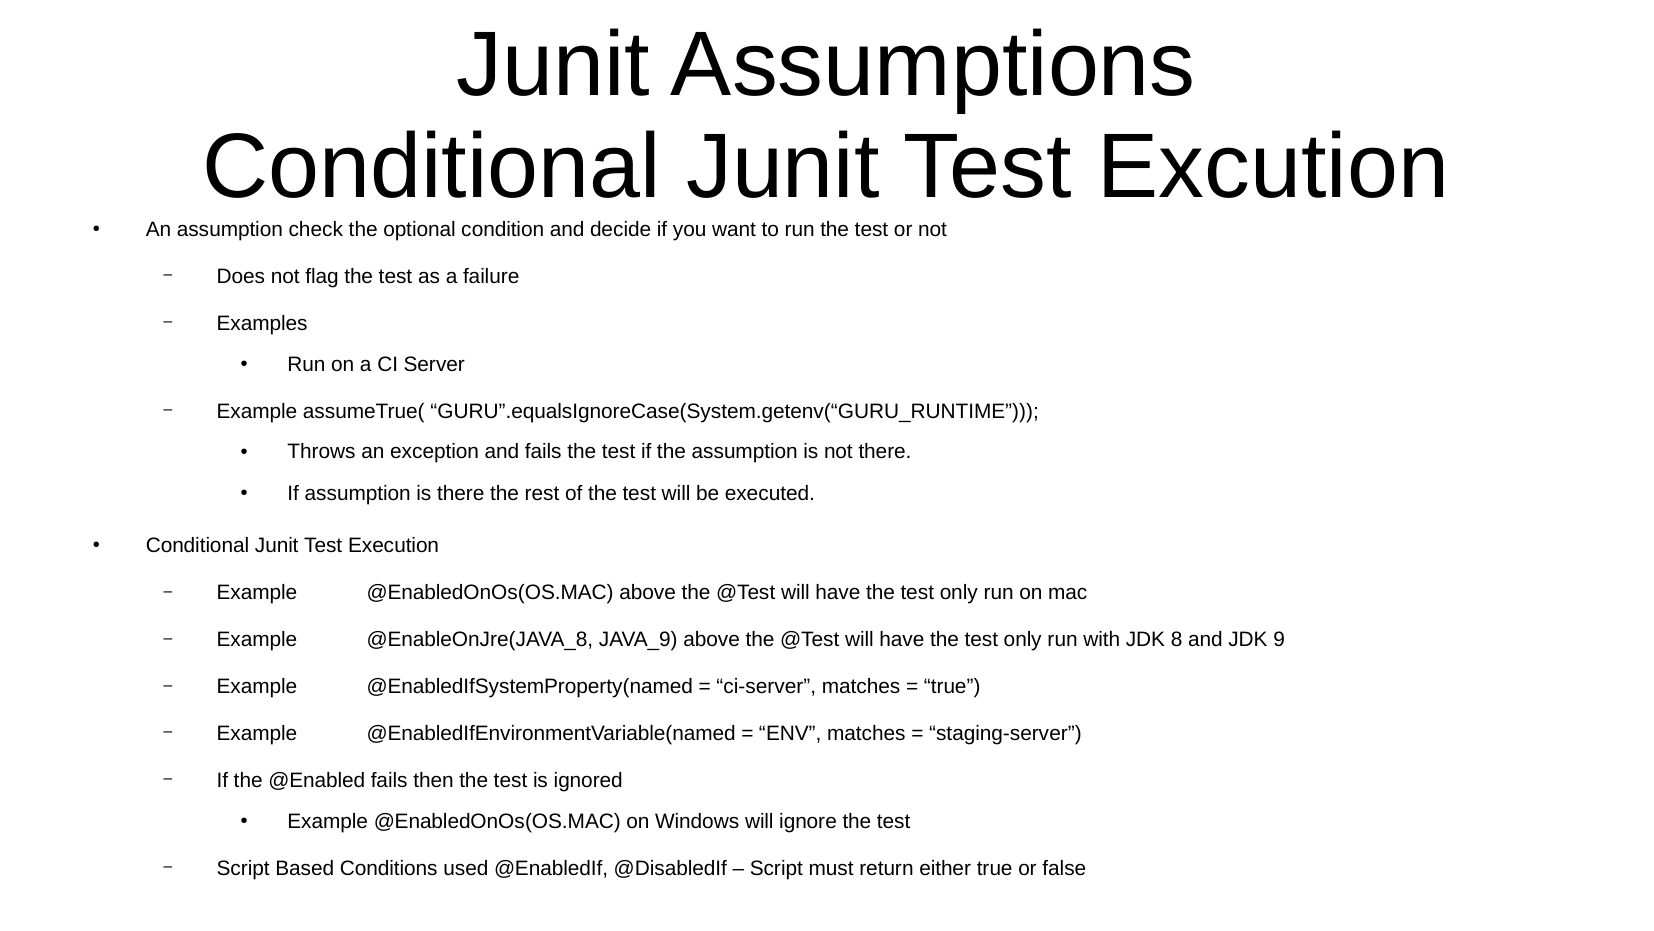

# Junit Assumptions Conditional Junit Test Excution
An assumption check the optional condition and decide if you want to run the test or not
Does not flag the test as a failure
Examples
Run on a CI Server
Example assumeTrue( “GURU”.equalsIgnoreCase(System.getenv(“GURU_RUNTIME”)));
Throws an exception and fails the test if the assumption is not there.
If assumption is there the rest of the test will be executed.
Conditional Junit Test Execution
Example	@EnabledOnOs(OS.MAC) above the @Test will have the test only run on mac
Example	@EnableOnJre(JAVA_8, JAVA_9) above the @Test will have the test only run with JDK 8 and JDK 9
Example	@EnabledIfSystemProperty(named = “ci-server”, matches = “true”)
Example	@EnabledIfEnvironmentVariable(named = “ENV”, matches = “staging-server”)
If the @Enabled fails then the test is ignored
Example @EnabledOnOs(OS.MAC) on Windows will ignore the test
Script Based Conditions used @EnabledIf, @DisabledIf – Script must return either true or false